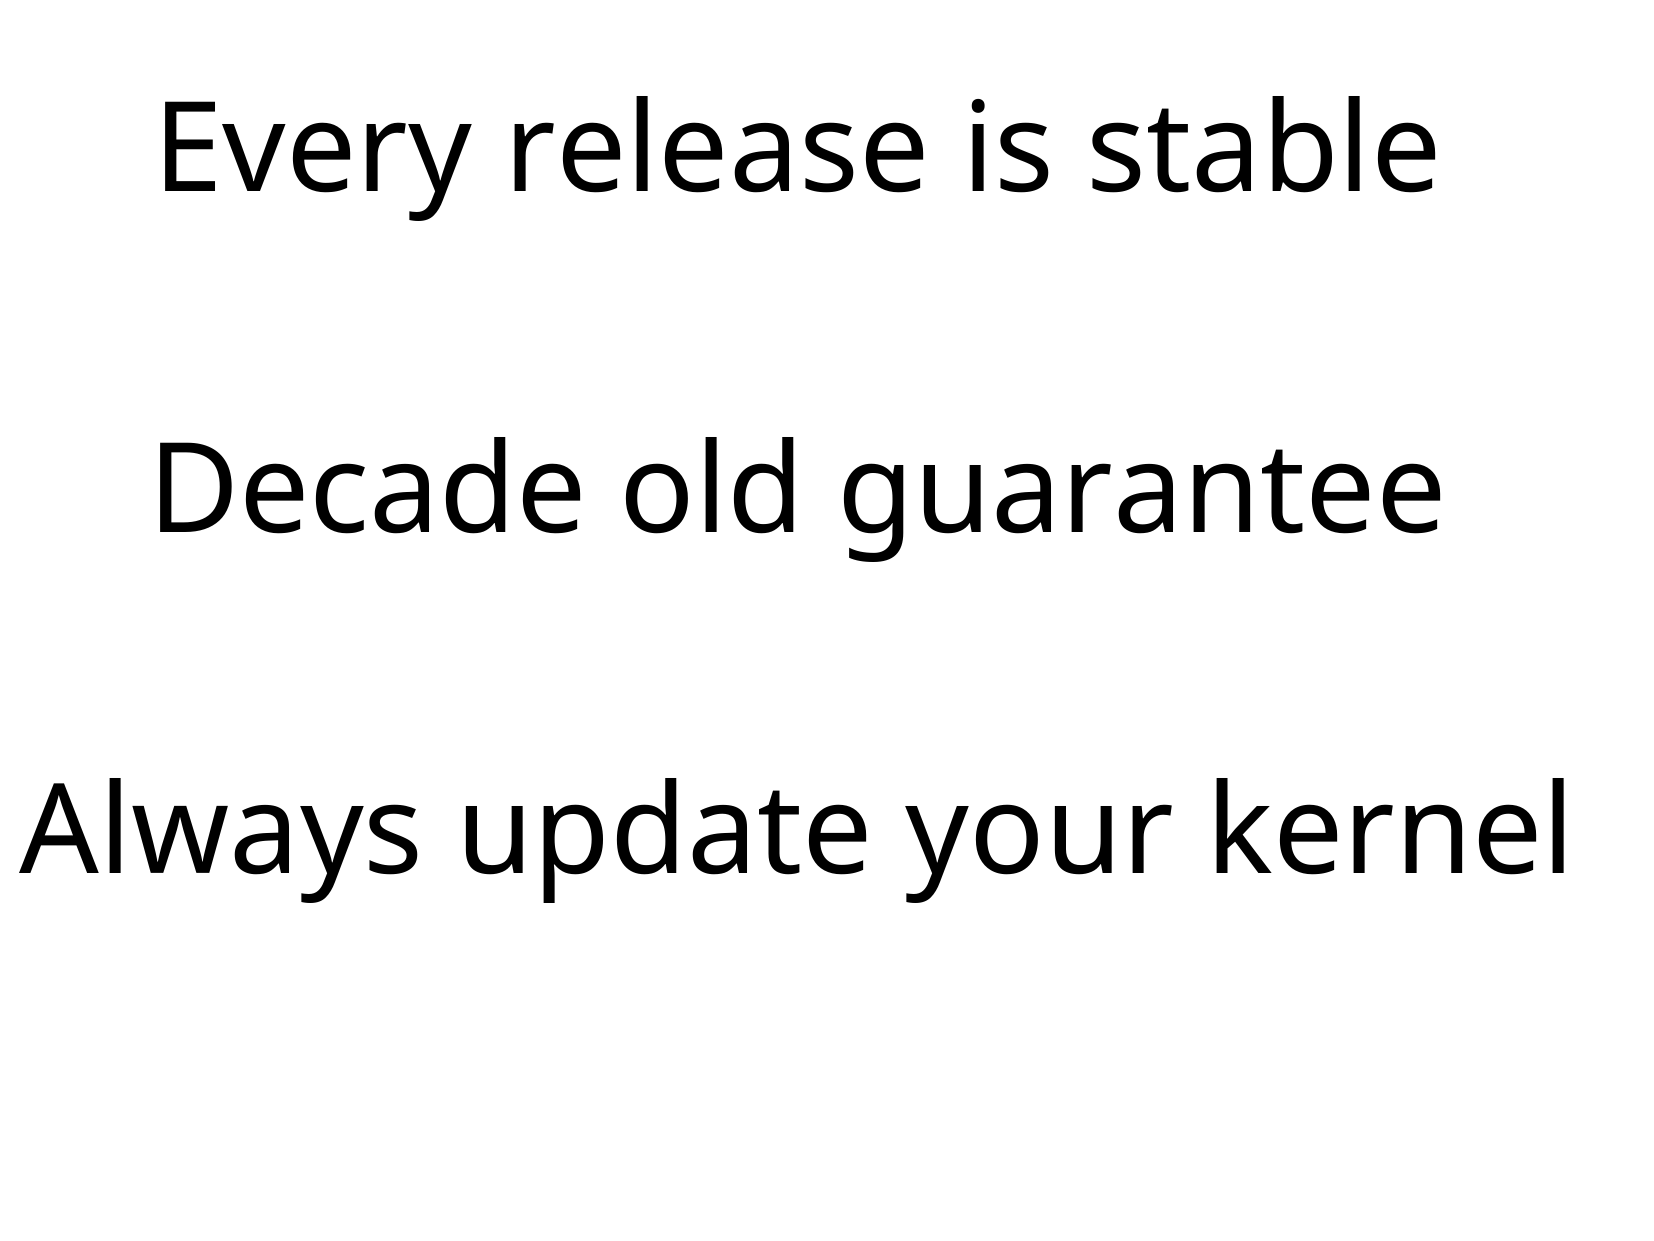

Every release is stable
Decade old guarantee
Always update your kernel
2.6.20 to 2.6.24-rc8